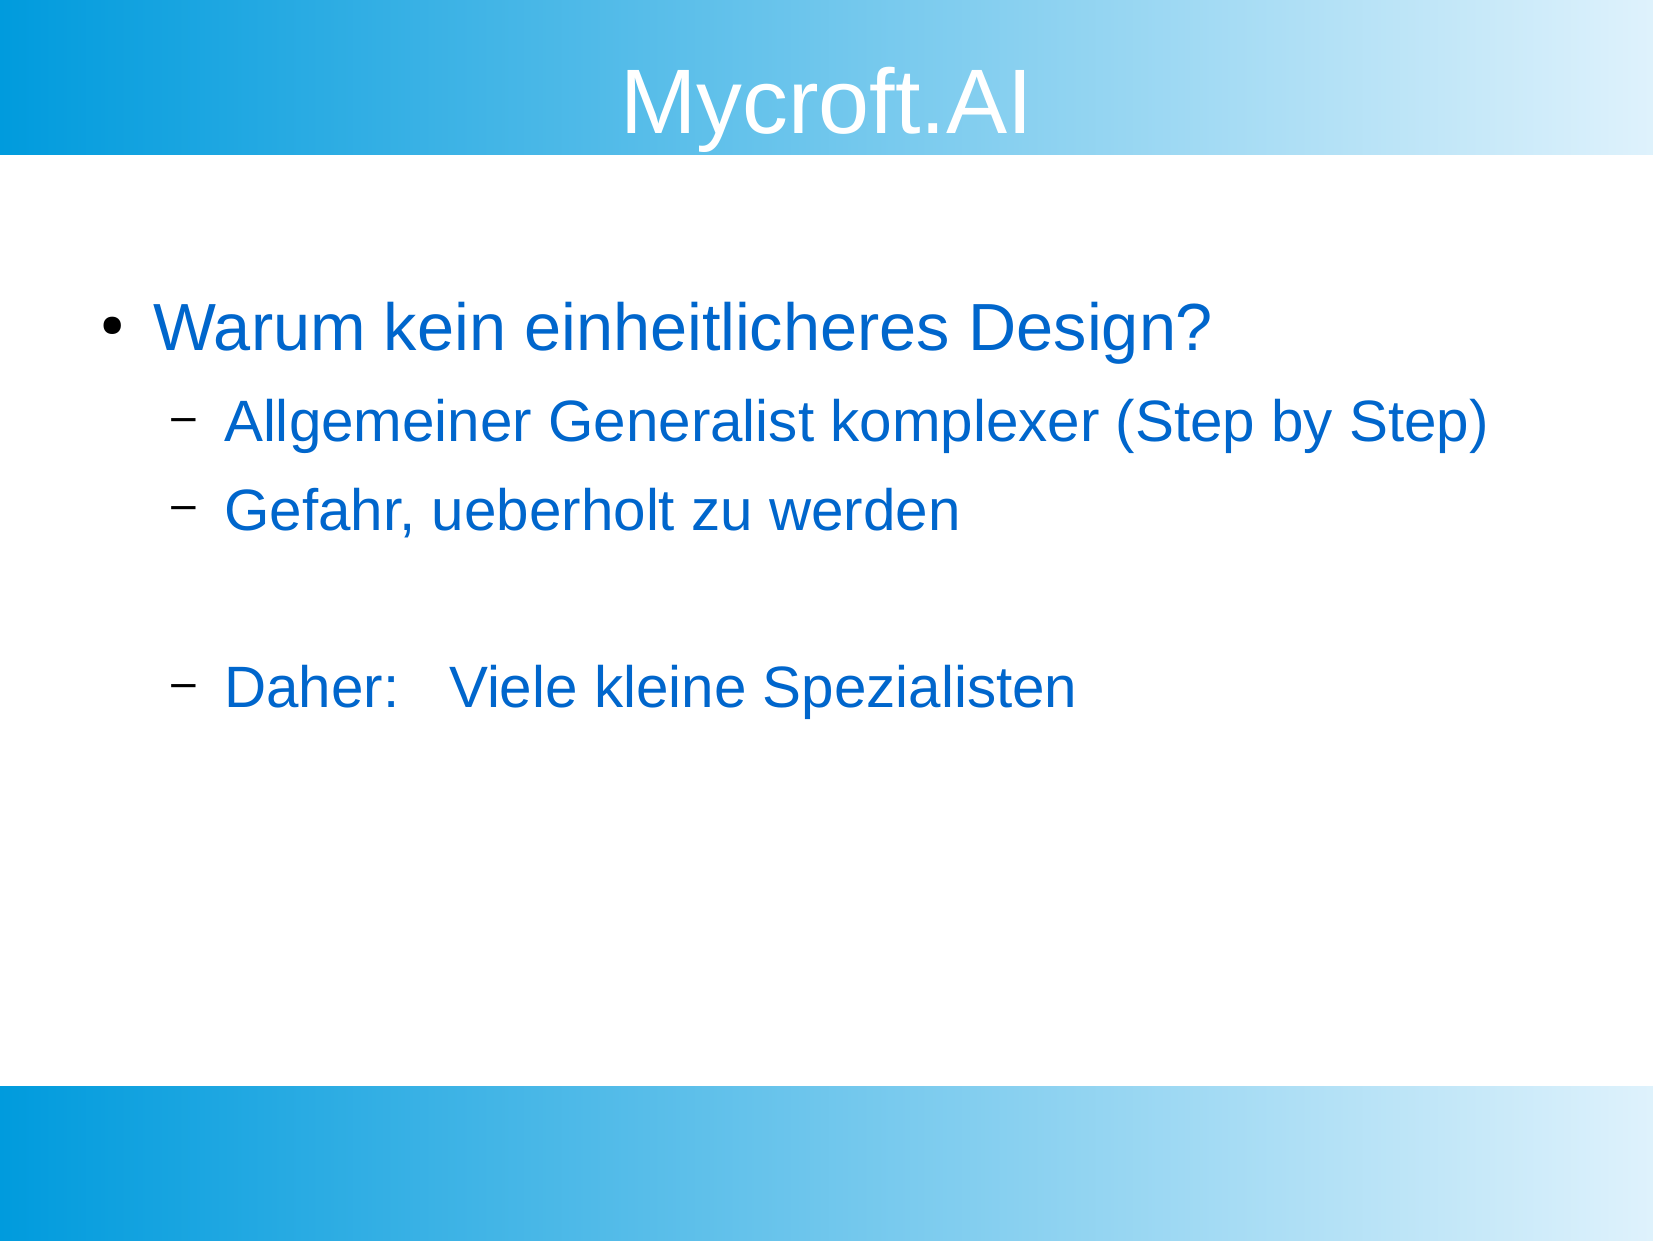

# Mycroft.AI
Warum kein einheitlicheres Design?
Allgemeiner Generalist komplexer (Step by Step)
Gefahr, ueberholt zu werden
Daher:	Viele kleine Spezialisten